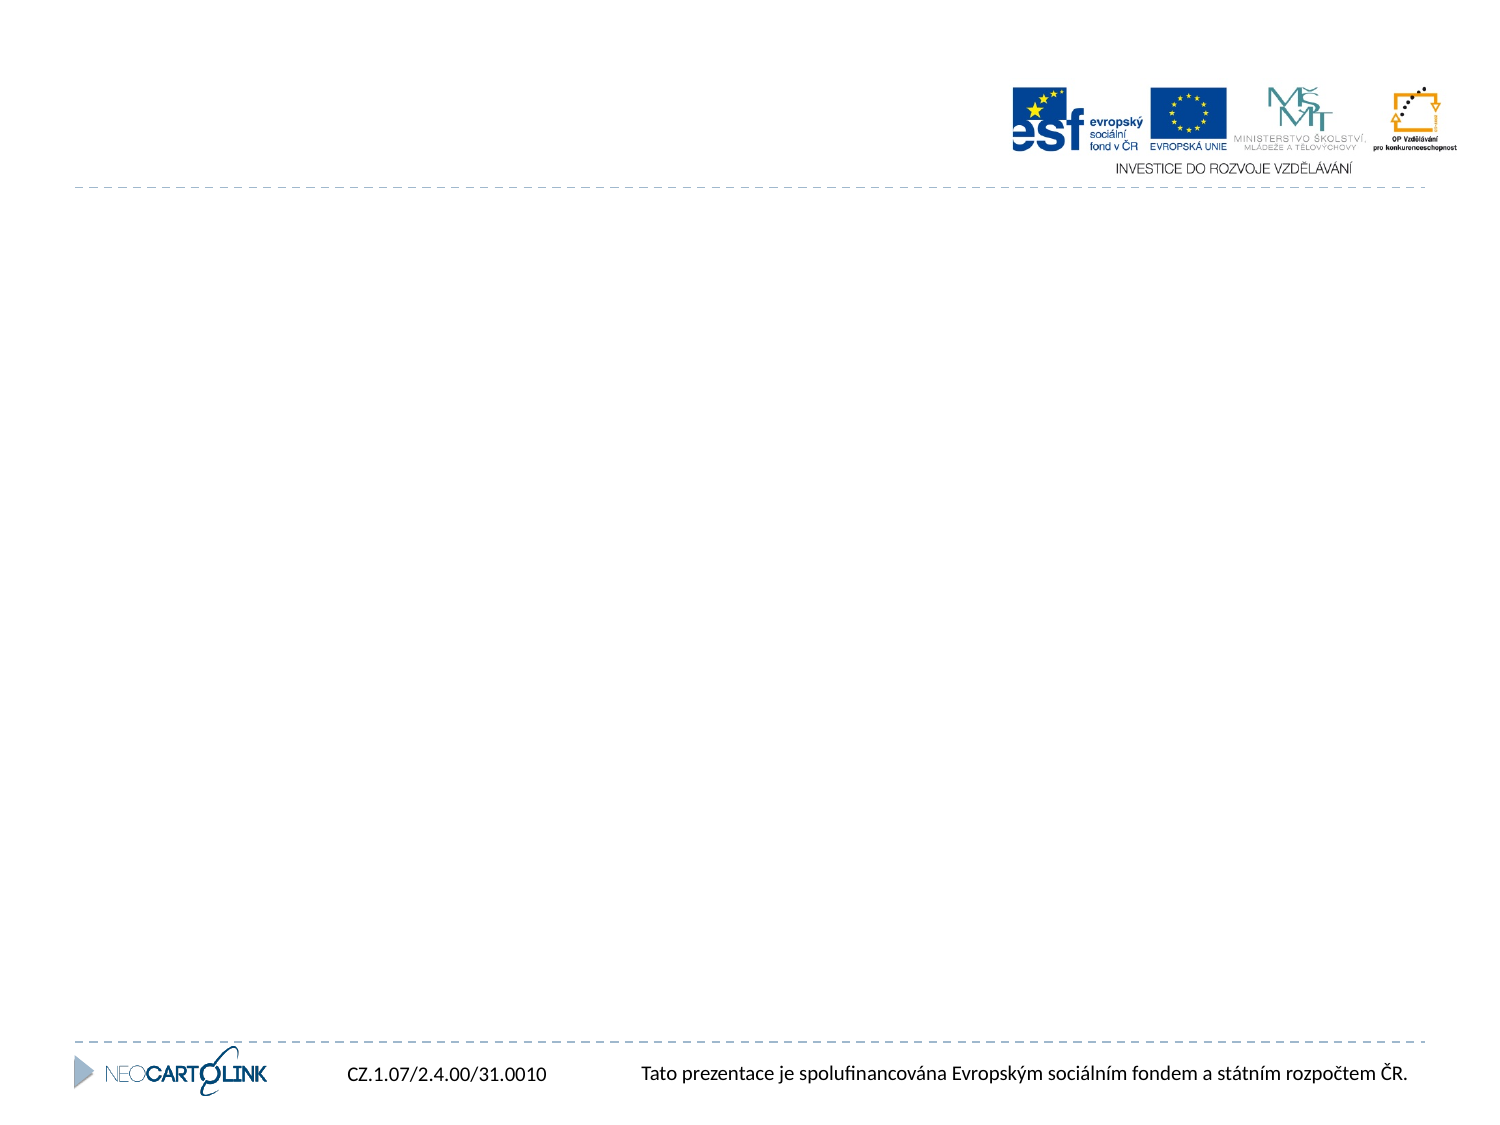

#
Tato prezentace je spolufinancována Evropským sociálním fondem a státním rozpočtem ČR.